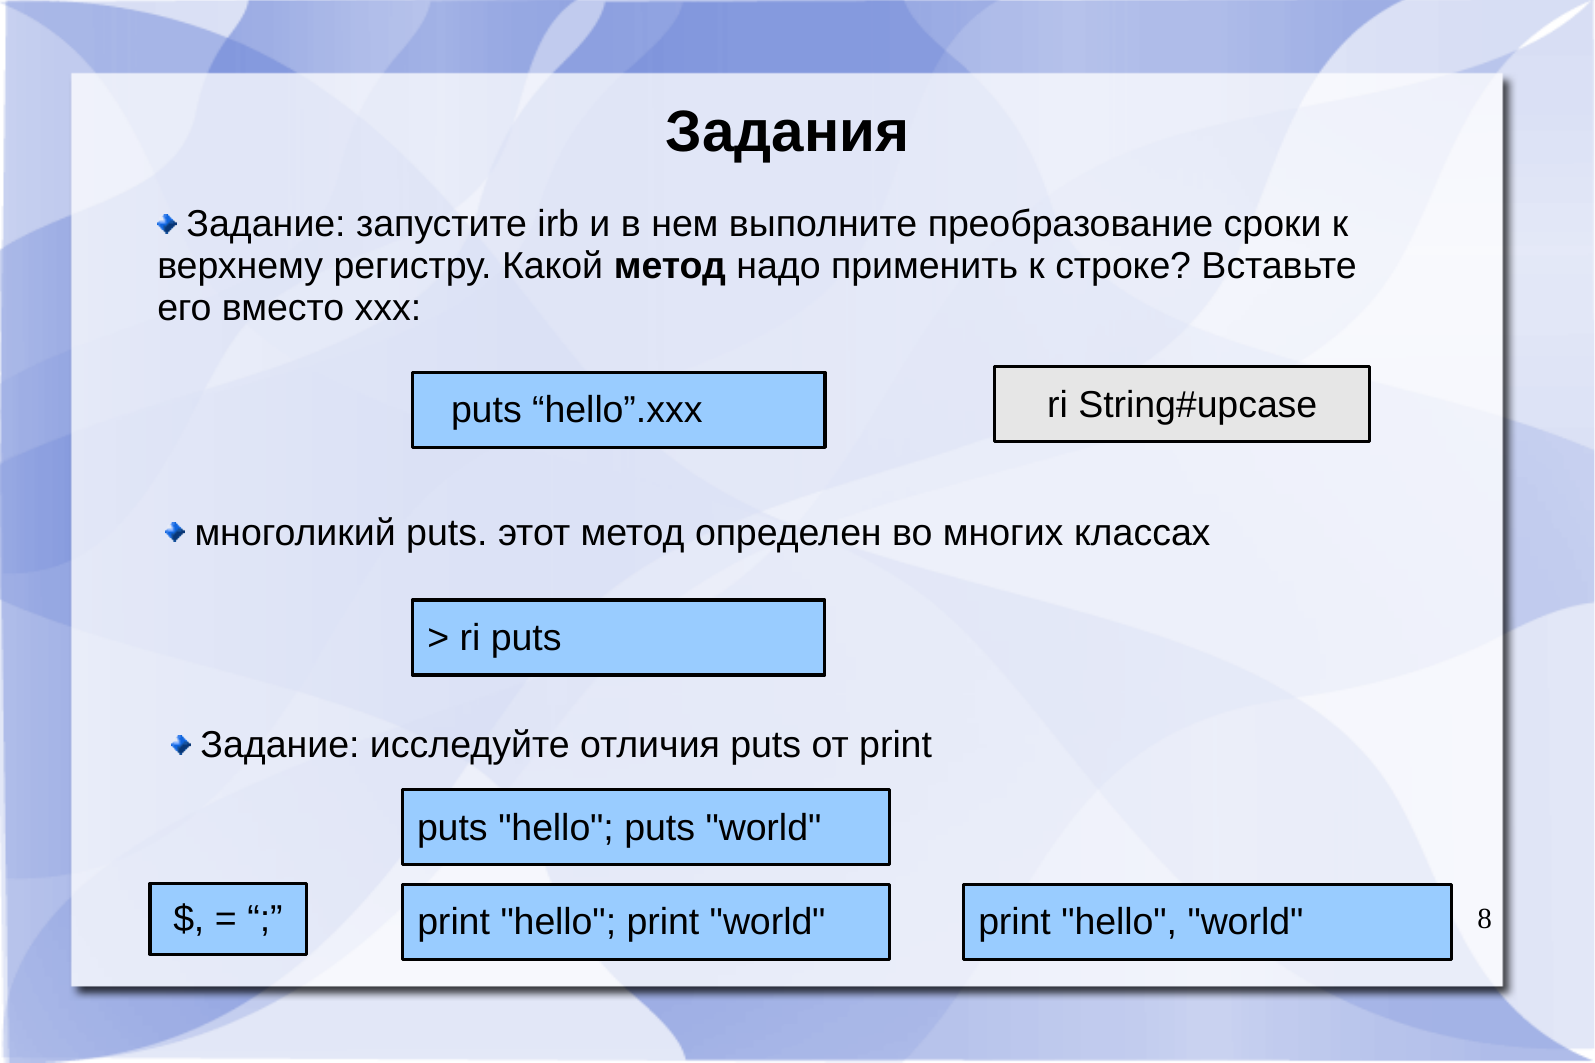

# Задания
 Задание: запустите irb и в нем выполните преобразование сроки к верхнему регистру. Какой метод надо применить к строке? Вставьте его вместо xxx:
 puts “hello”.xxx
ri String#upcase
 многоликий puts. этот метод определен во многих классах
> ri puts
 Задание: исследуйте отличия puts от print
puts "hello"; puts "world"
print "hello"; print "world"
print "hello", "world"
$, = “;”
8